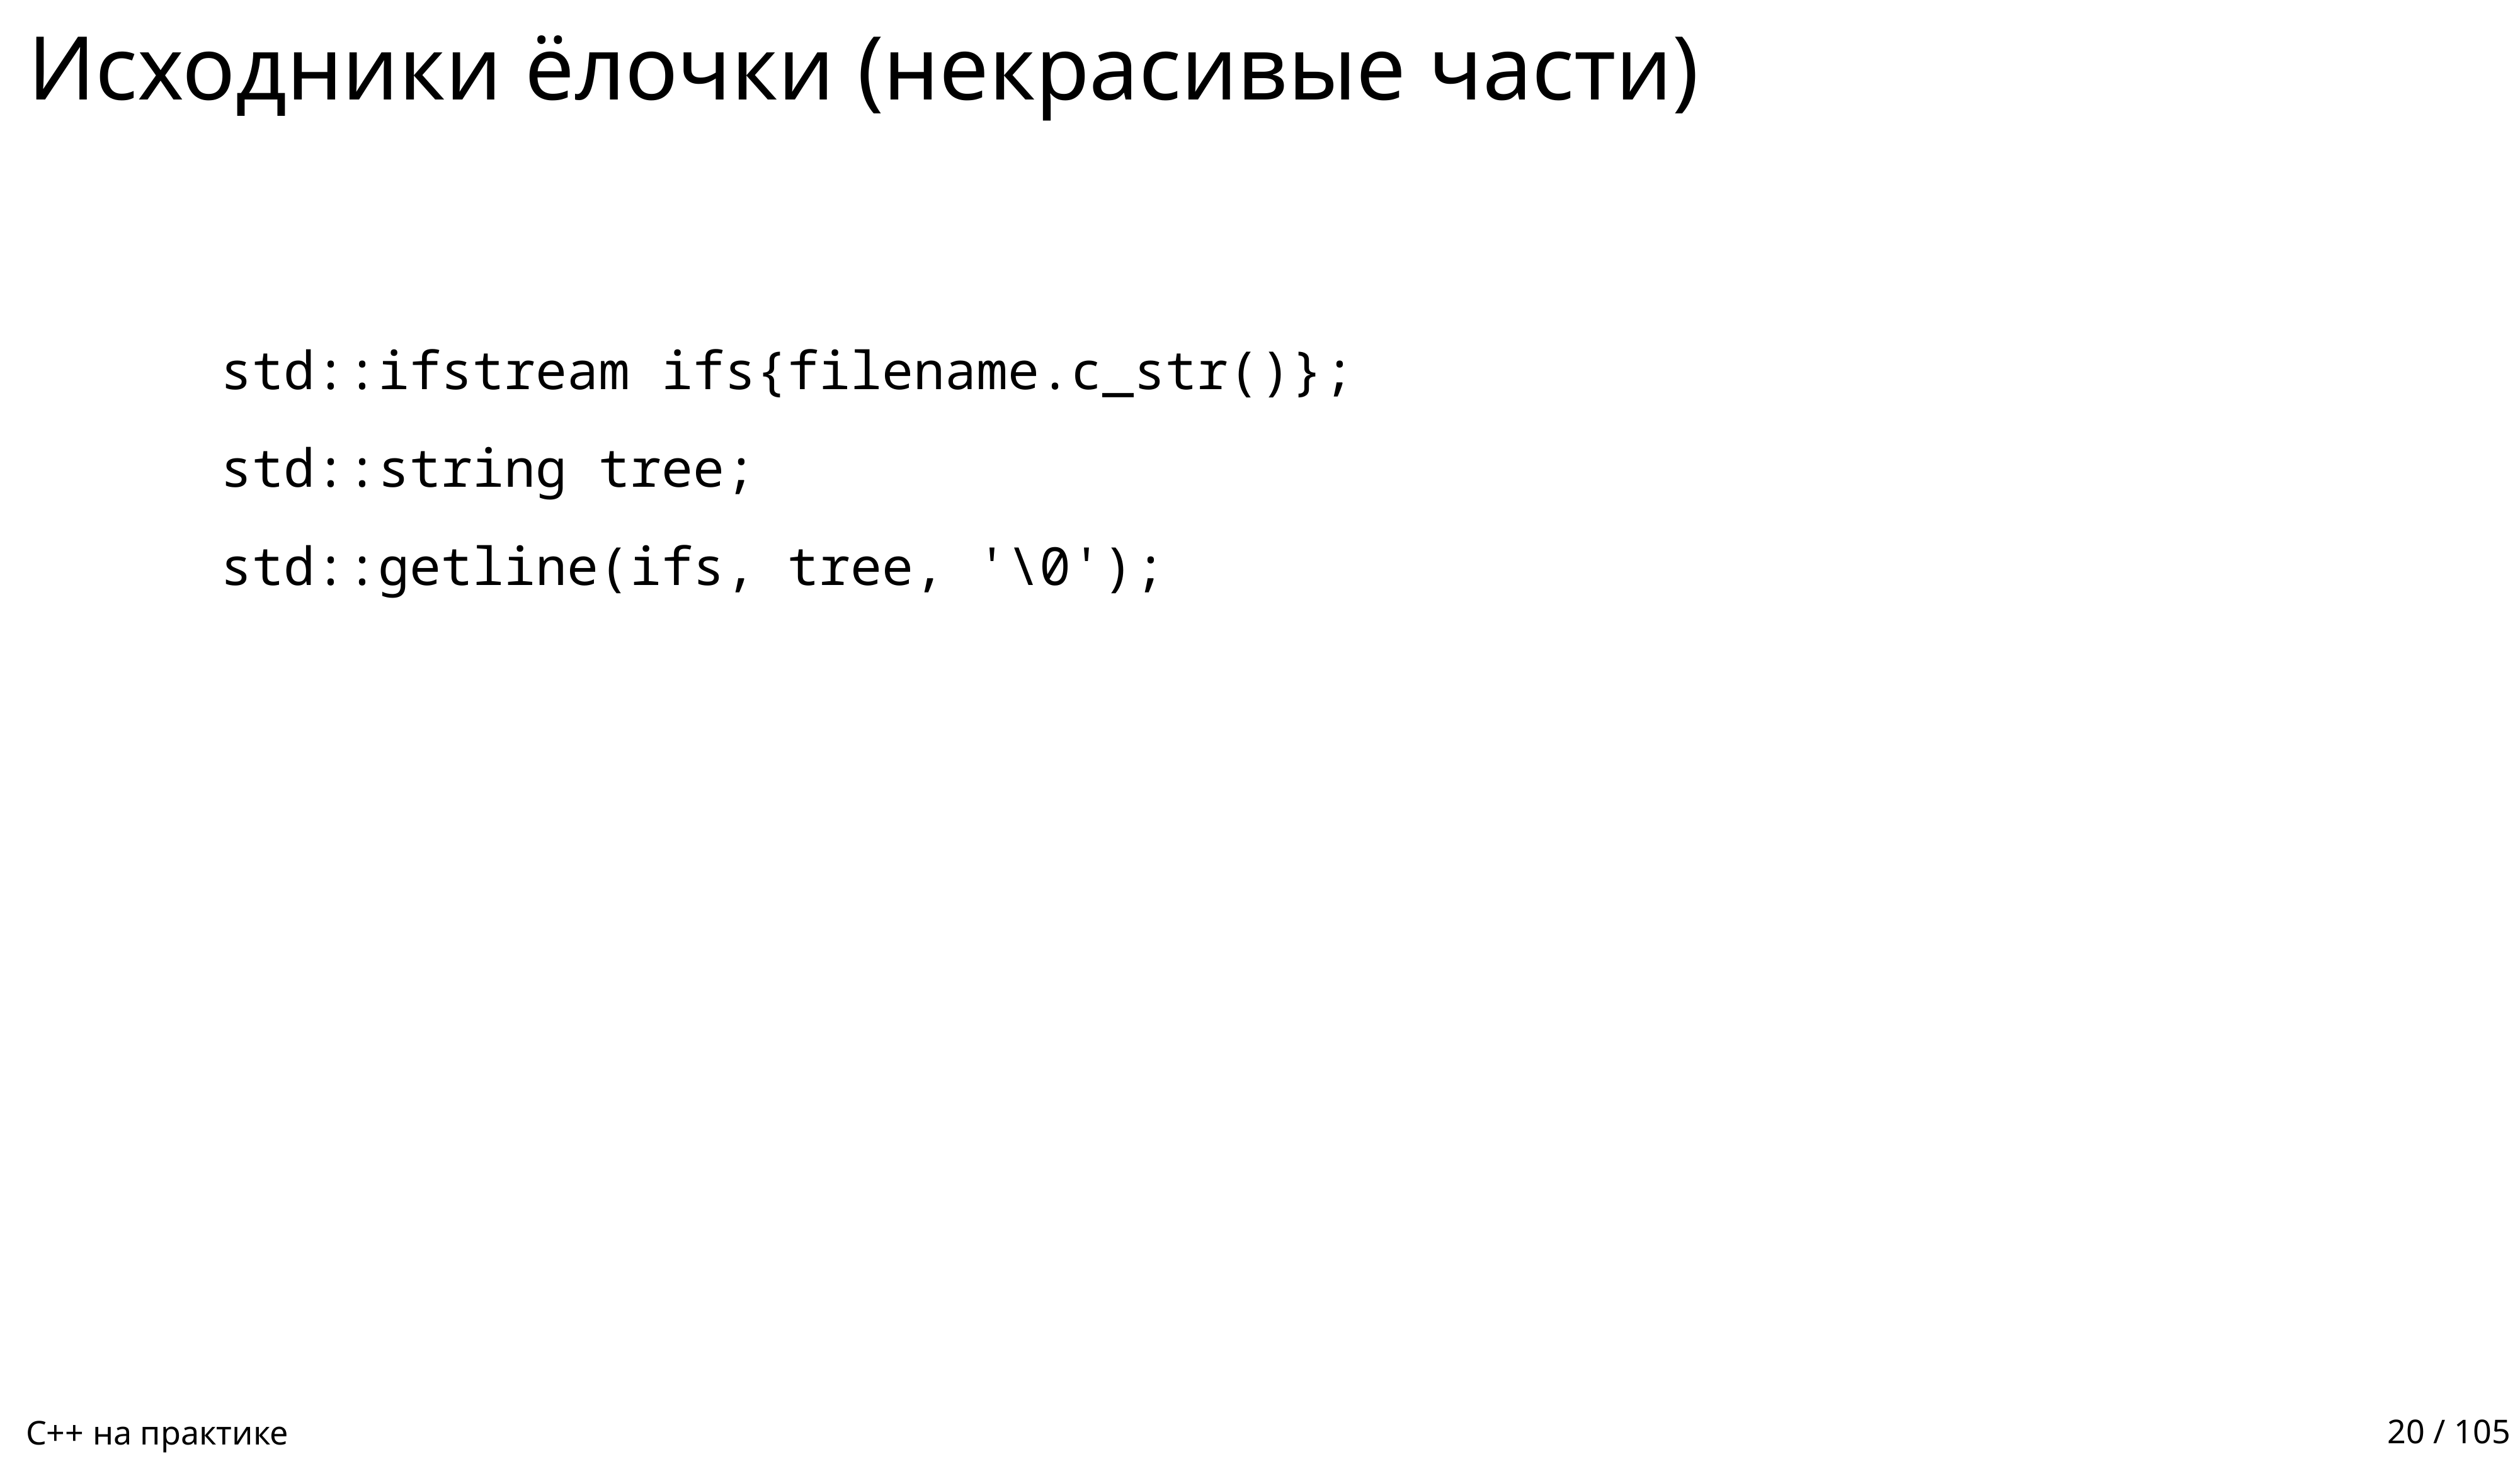

# Исходники ёлочки (некрасивые части)
 std::ifstream ifs{filename.c_str()};
 std::string tree;
 std::getline(ifs, tree, '\0');
C++ на практике